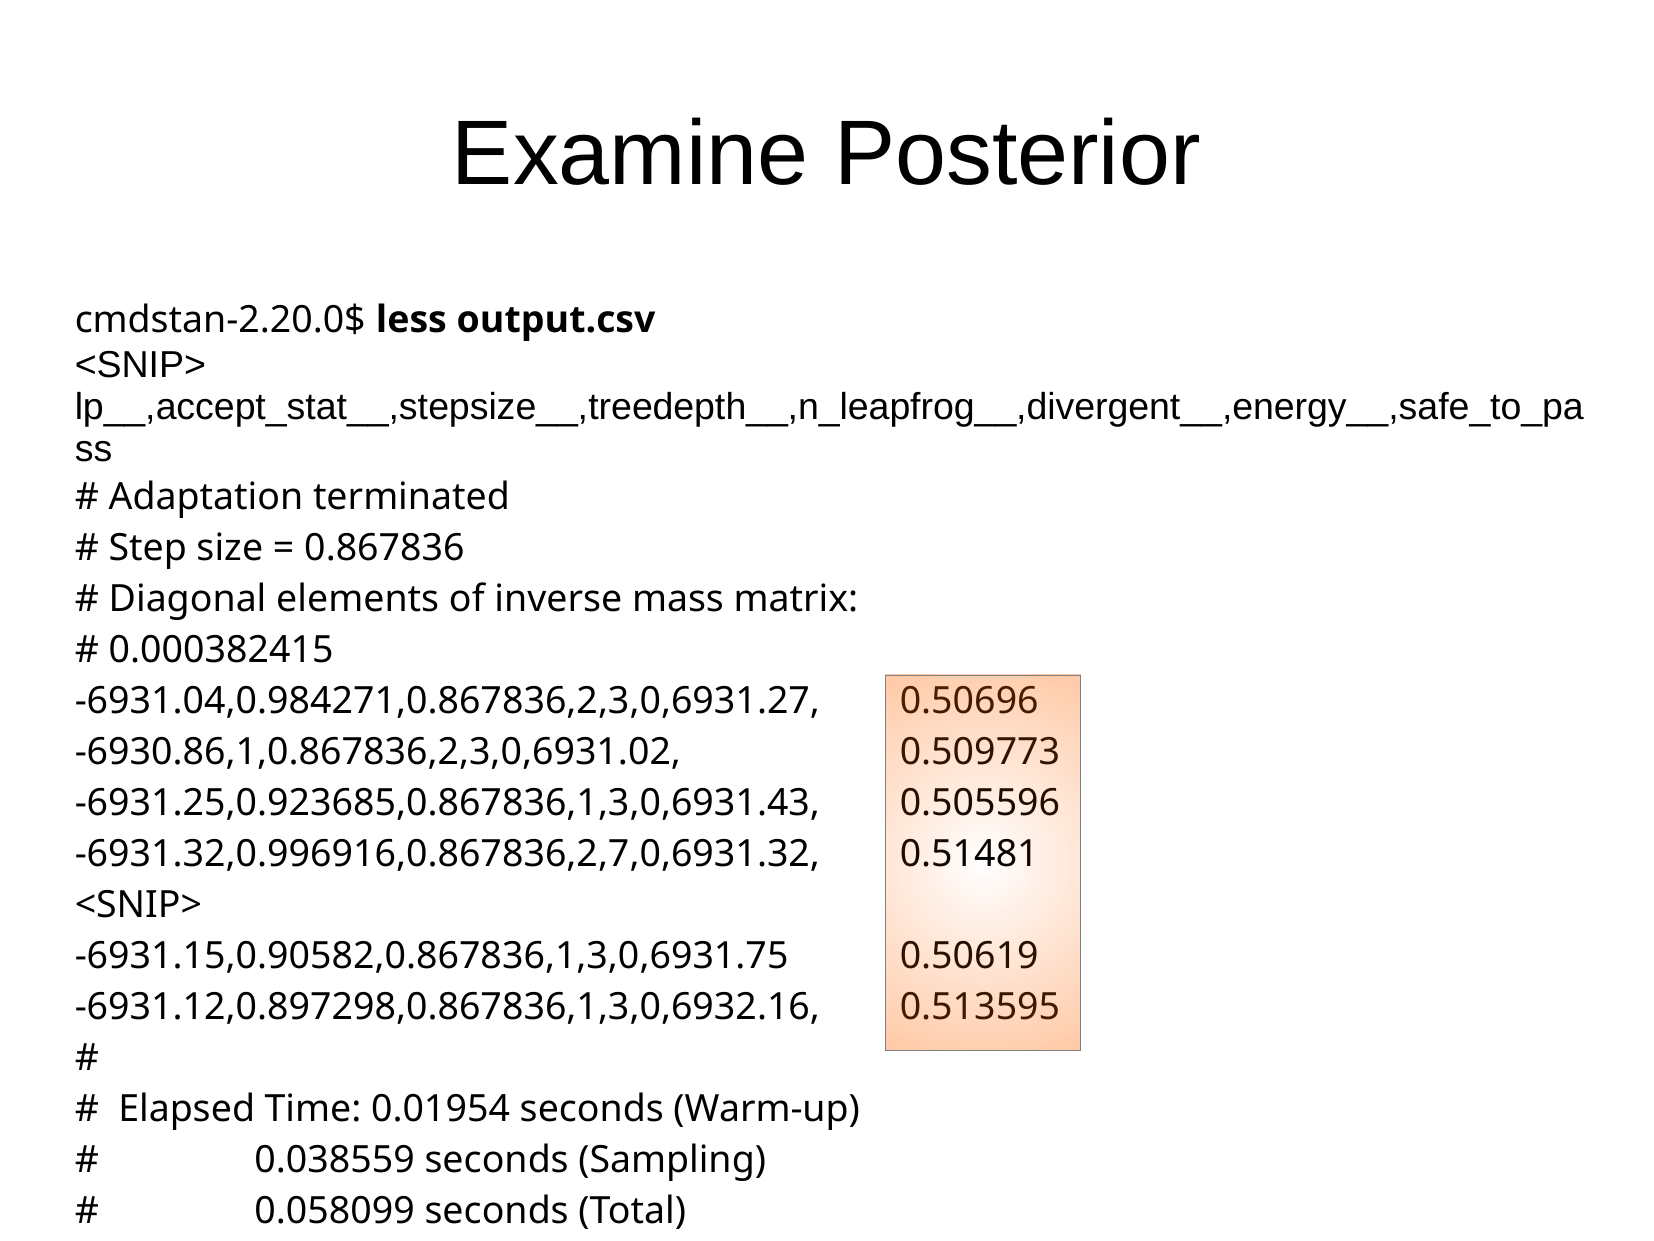

# Examine Posterior
cmdstan-2.20.0$ less output.csv
<SNIP>
lp__,accept_stat__,stepsize__,treedepth__,n_leapfrog__,divergent__,energy__,safe_to_pass
# Adaptation terminated
# Step size = 0.867836
# Diagonal elements of inverse mass matrix:
# 0.000382415
-6931.04,0.984271,0.867836,2,3,0,6931.27,		0.50696
-6930.86,1,0.867836,2,3,0,6931.02,				0.509773
-6931.25,0.923685,0.867836,1,3,0,6931.43,		0.505596
-6931.32,0.996916,0.867836,2,7,0,6931.32,		0.51481
<SNIP>
-6931.15,0.90582,0.867836,1,3,0,6931.75		0.50619
-6931.12,0.897298,0.867836,1,3,0,6932.16,		0.513595
#
# Elapsed Time: 0.01954 seconds (Warm-up)
# 0.038559 seconds (Sampling)
# 0.058099 seconds (Total)